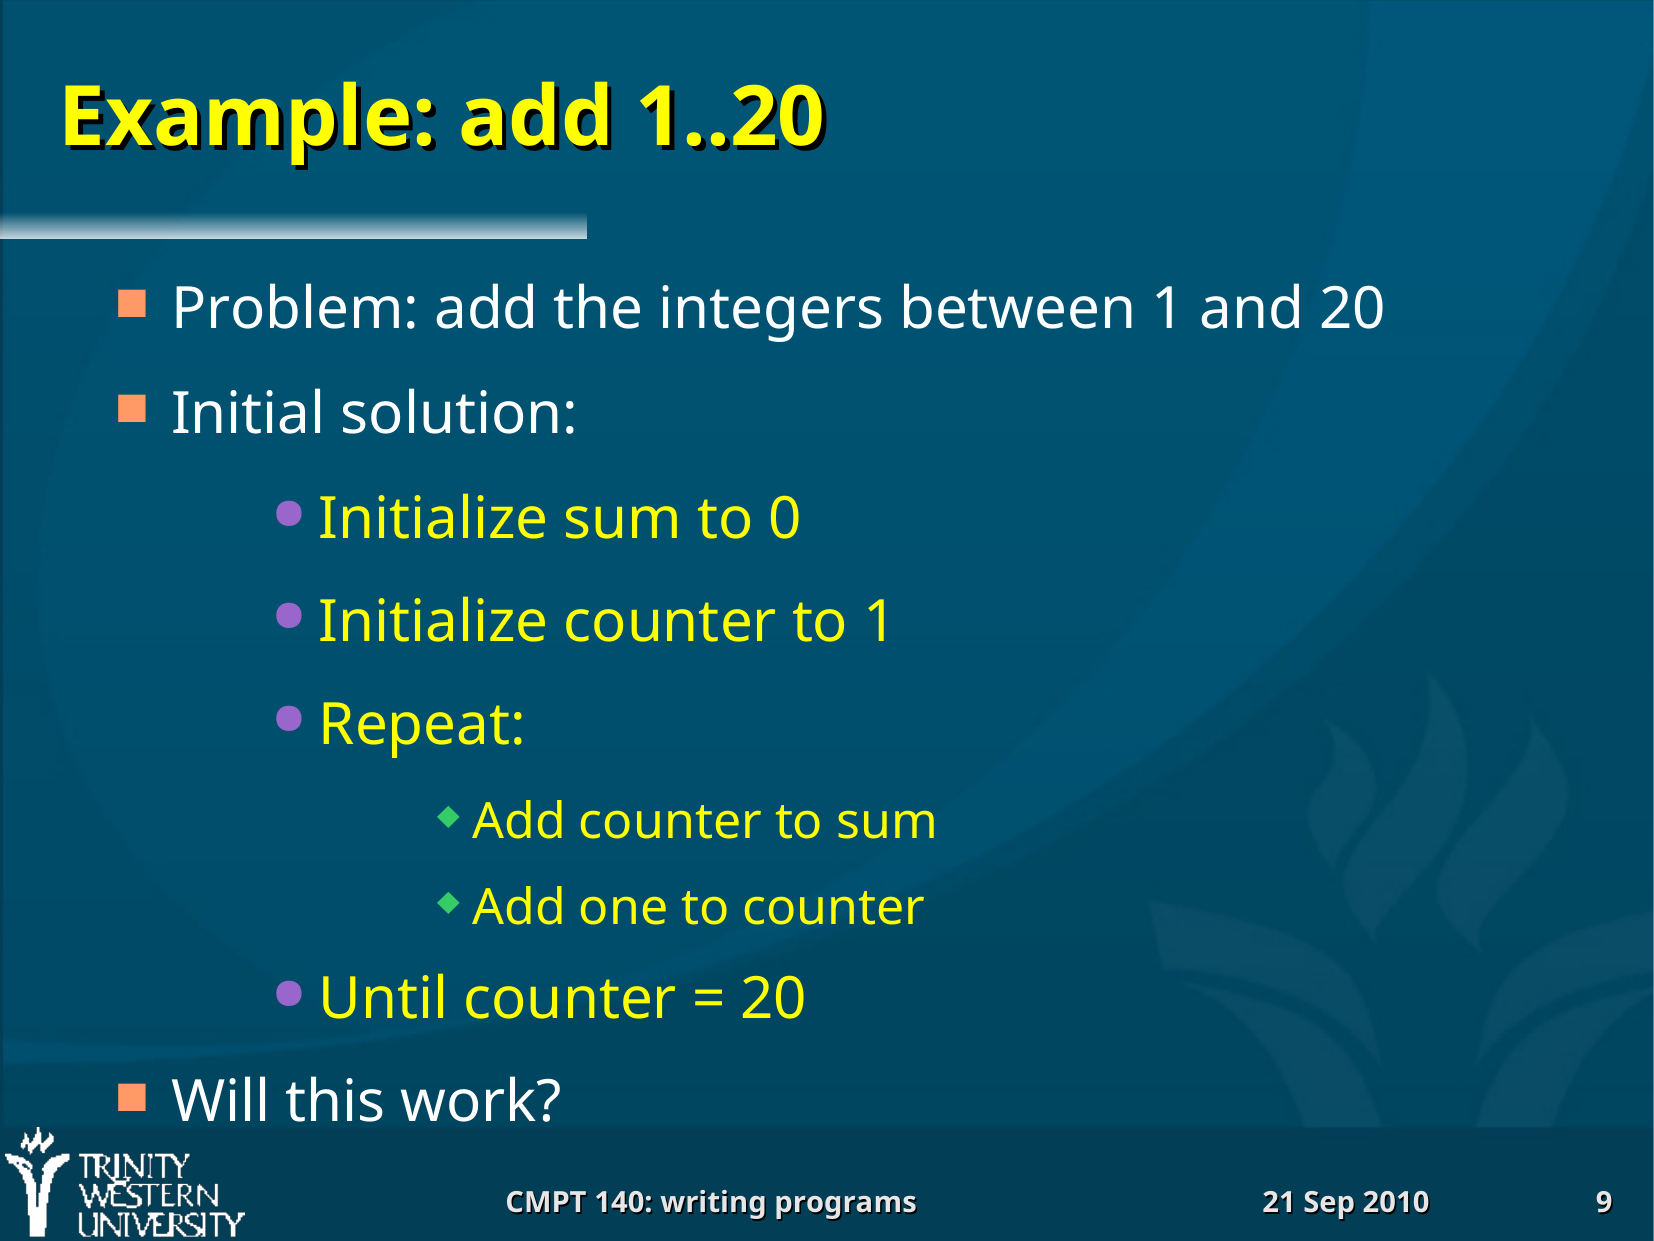

# Example: add 1..20
Problem: add the integers between 1 and 20
Initial solution:
Initialize sum to 0
Initialize counter to 1
Repeat:
Add counter to sum
Add one to counter
Until counter = 20
Will this work?
CMPT 140: writing programs
21 Sep 2010
9